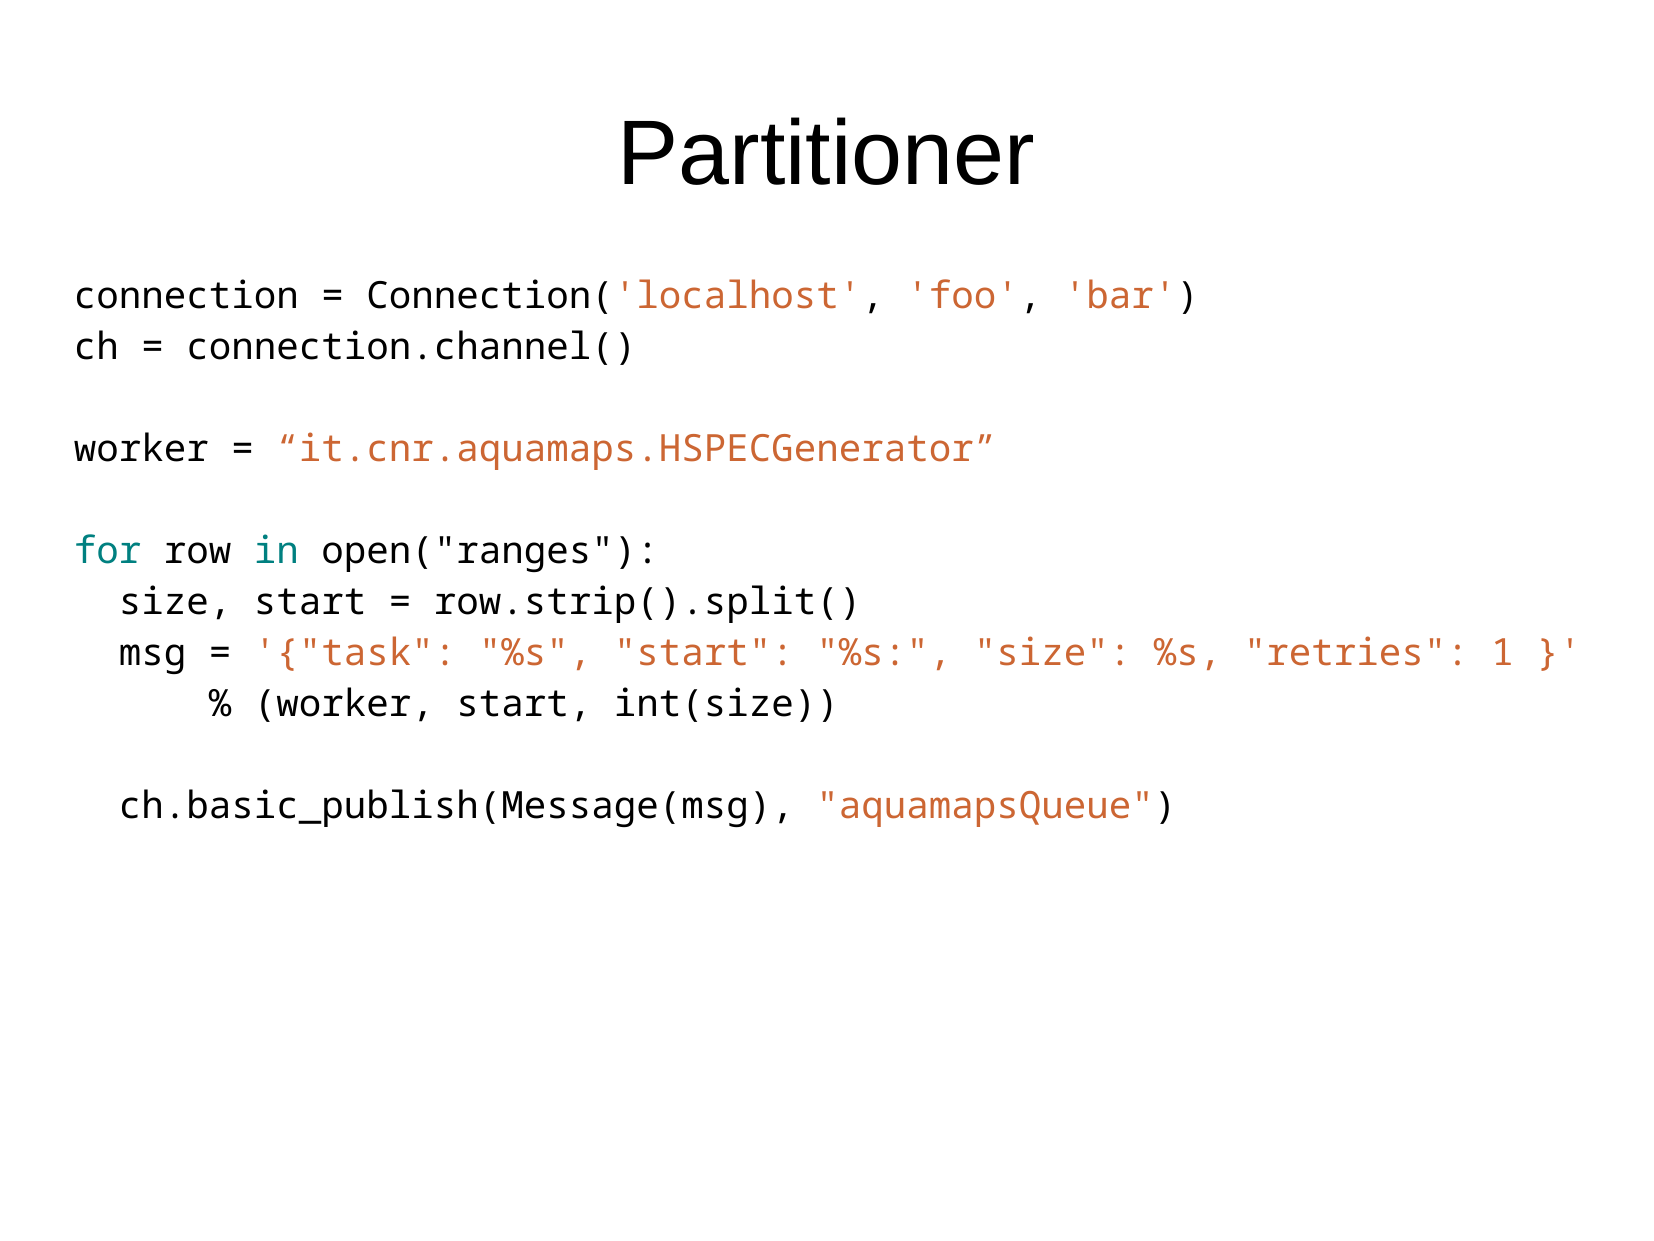

# Partitioner
connection = Connection('localhost', 'foo', 'bar')
ch = connection.channel()
worker = “it.cnr.aquamaps.HSPECGenerator”
for row in open("ranges"):
 size, start = row.strip().split()
 msg = '{"task": "%s", "start": "%s:", "size": %s, "retries": 1 }'
 % (worker, start, int(size))
 ch.basic_publish(Message(msg), "aquamapsQueue")